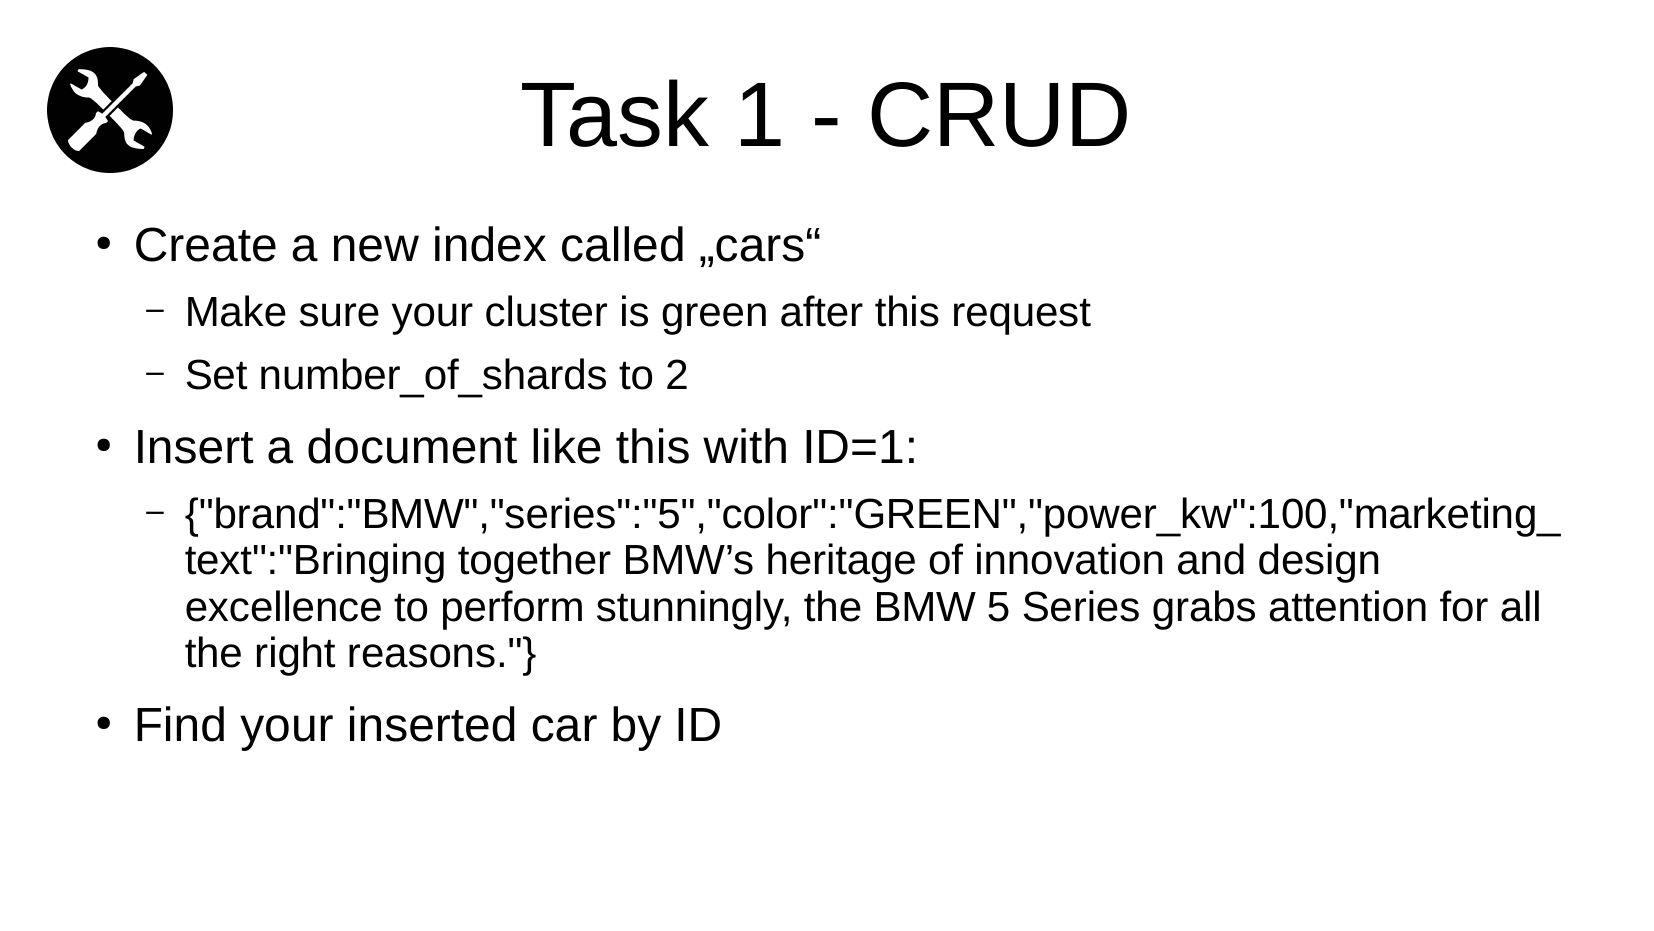

# Task 1 - CRUD
Create a new index called „cars“
Make sure your cluster is green after this request
Set number_of_shards to 2
Insert a document like this with ID=1:
{"brand":"BMW","series":"5","color":"GREEN","power_kw":100,"marketing_text":"Bringing together BMW’s heritage of innovation and design excellence to perform stunningly, the BMW 5 Series grabs attention for all the right reasons."}
Find your inserted car by ID